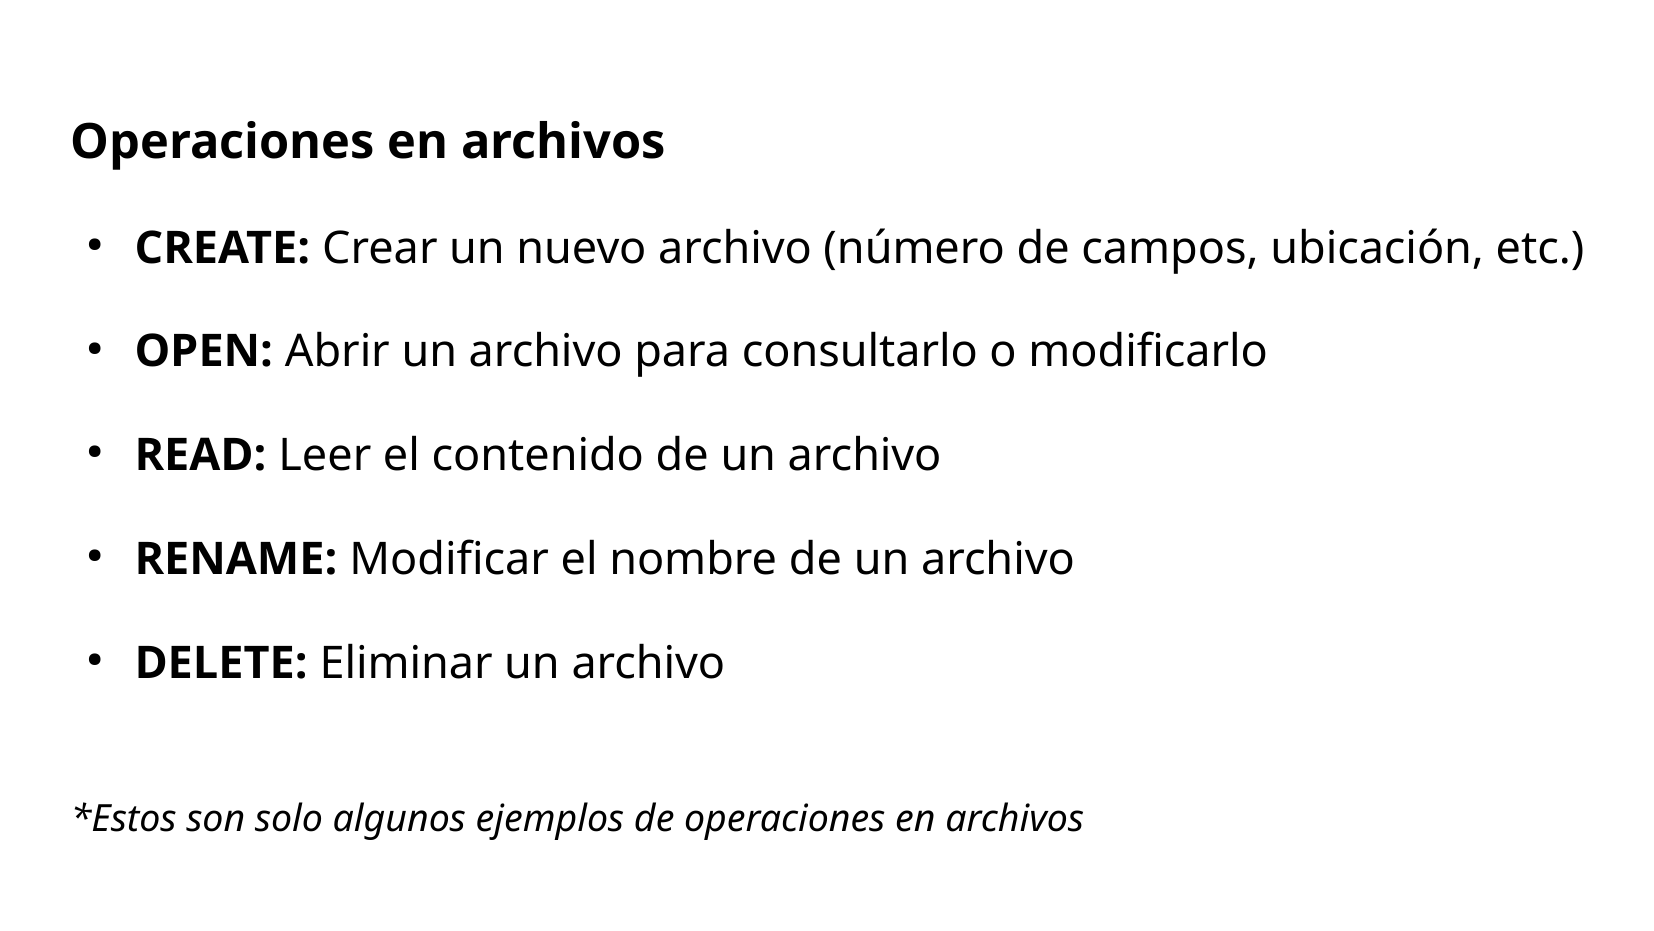

# Operaciones en archivos
CREATE: Crear un nuevo archivo (número de campos, ubicación, etc.)
OPEN: Abrir un archivo para consultarlo o modificarlo
READ: Leer el contenido de un archivo
RENAME: Modificar el nombre de un archivo
DELETE: Eliminar un archivo
*Estos son solo algunos ejemplos de operaciones en archivos